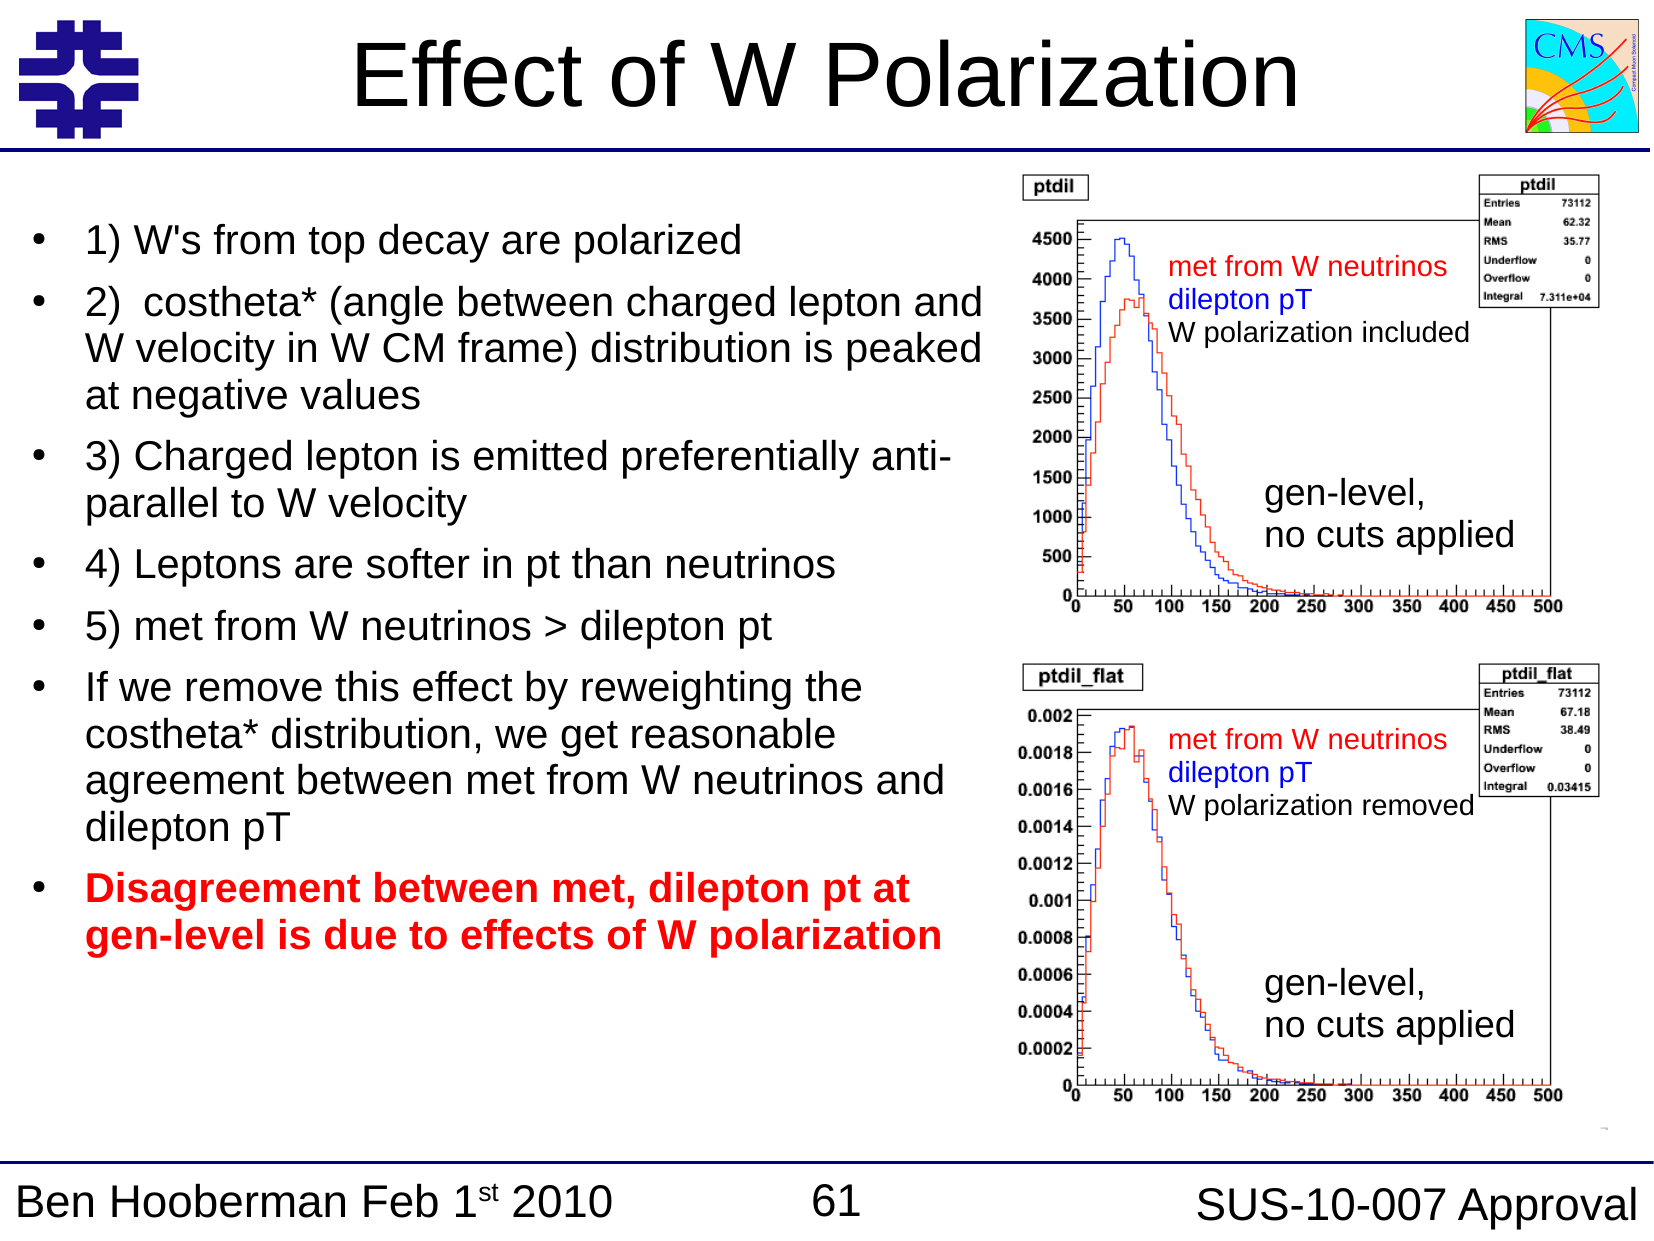

# Effect of W Polarization
1) W's from top decay are polarized
2) costheta* (angle between charged lepton and W velocity in W CM frame) distribution is peaked at negative values
3) Charged lepton is emitted preferentially anti-parallel to W velocity
4) Leptons are softer in pt than neutrinos
5) met from W neutrinos > dilepton pt
If we remove this effect by reweighting the costheta* distribution, we get reasonable agreement between met from W neutrinos and dilepton pT
Disagreement between met, dilepton pt at gen-level is due to effects of W polarization
met from W neutrinos
dilepton pT
W polarization included
gen-level,
no cuts applied
met from W neutrinos
dilepton pT
W polarization removed
gen-level,
no cuts applied
61